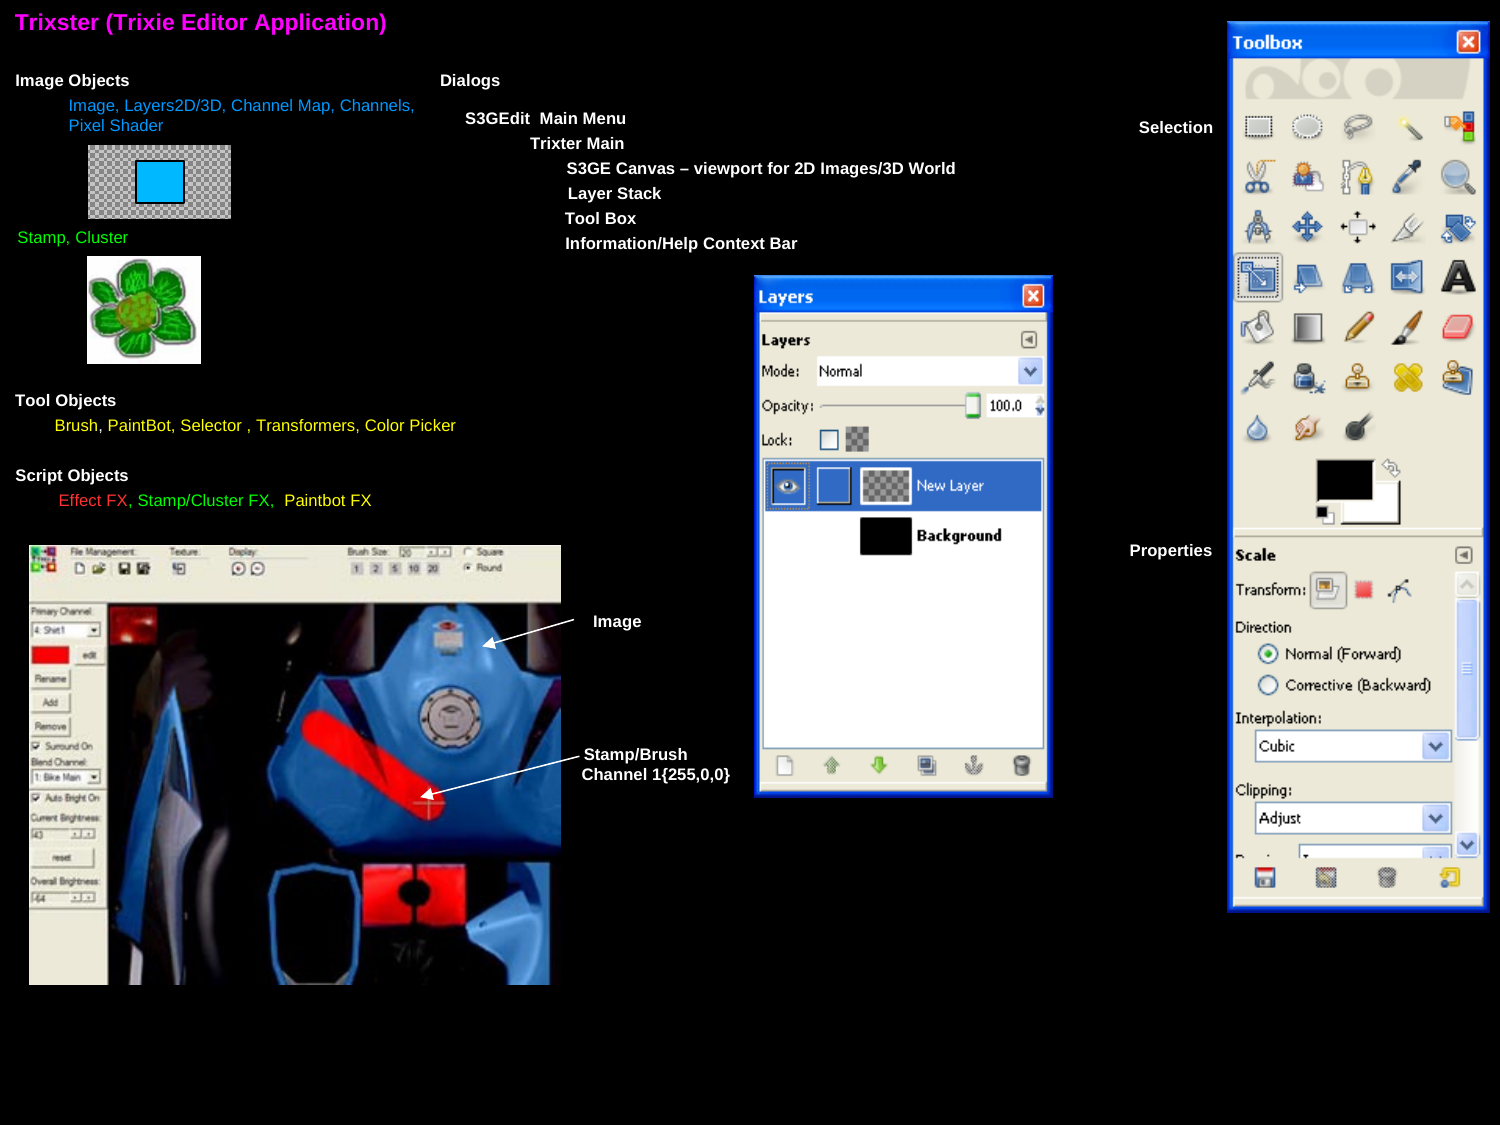

Trixster (Trixie Editor Application)
Image Objects
Dialogs
Image, Layers2D/3D, Channel Map, Channels,
Pixel Shader
S3GEdit Main Menu
Selection
Trixter Main
S3GE Canvas – viewport for 2D Images/3D World
Layer Stack
Tool Box
Stamp, Cluster
Information/Help Context Bar
Tool Objects
Brush, PaintBot, Selector , Transformers, Color Picker
Script Objects
Effect FX, Stamp/Cluster FX, Paintbot FX
Properties
Image
Stamp/Brush
Channel 1{255,0,0}